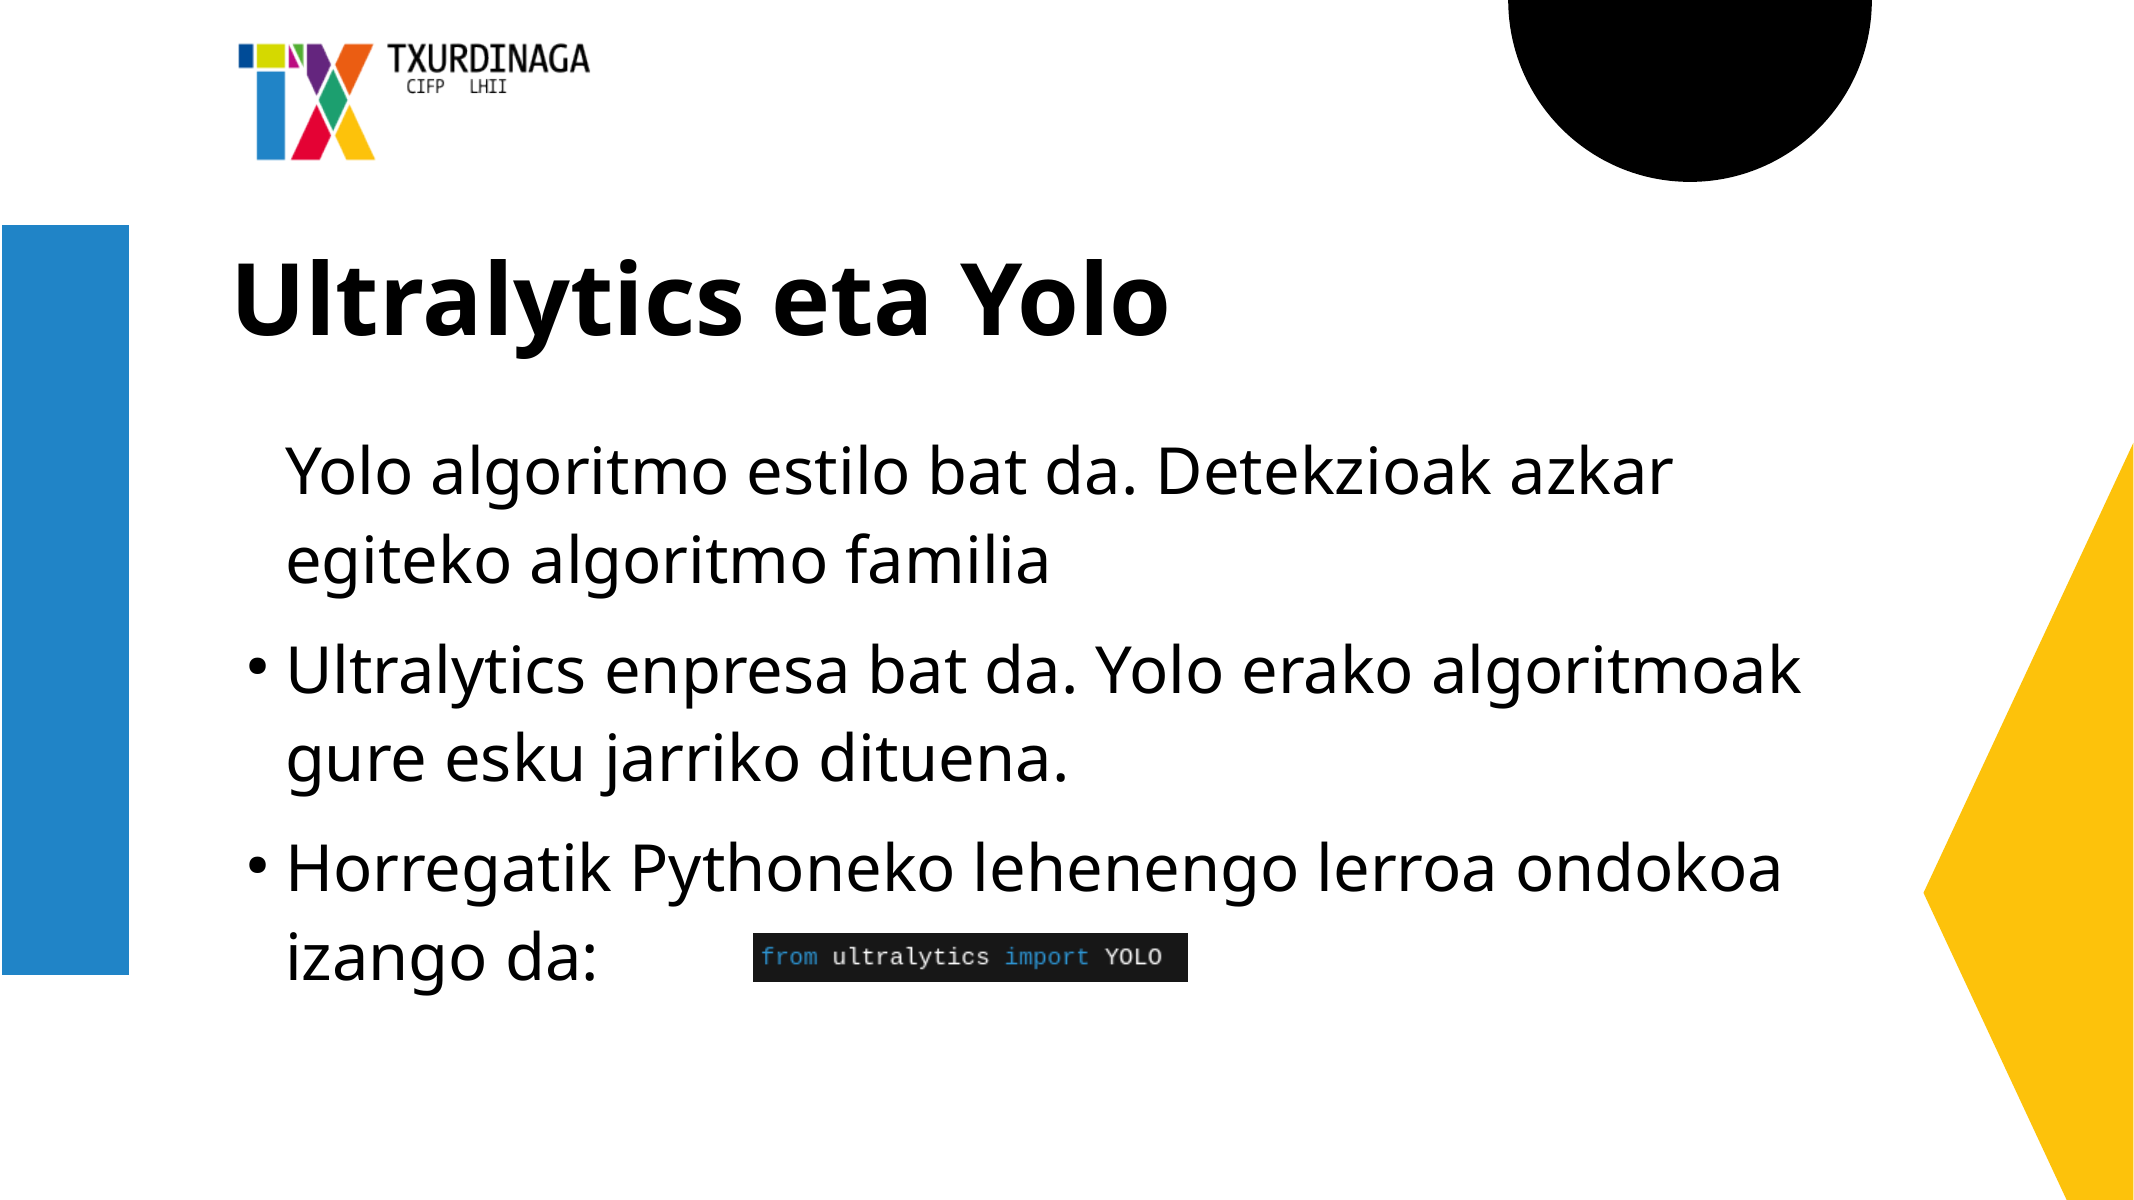

# Ultralytics eta Yolo
Yolo algoritmo estilo bat da. Detekzioak azkar egiteko algoritmo familia
Ultralytics enpresa bat da. Yolo erako algoritmoak gure esku jarriko dituena.
Horregatik Pythoneko lehenengo lerroa ondokoa izango da: